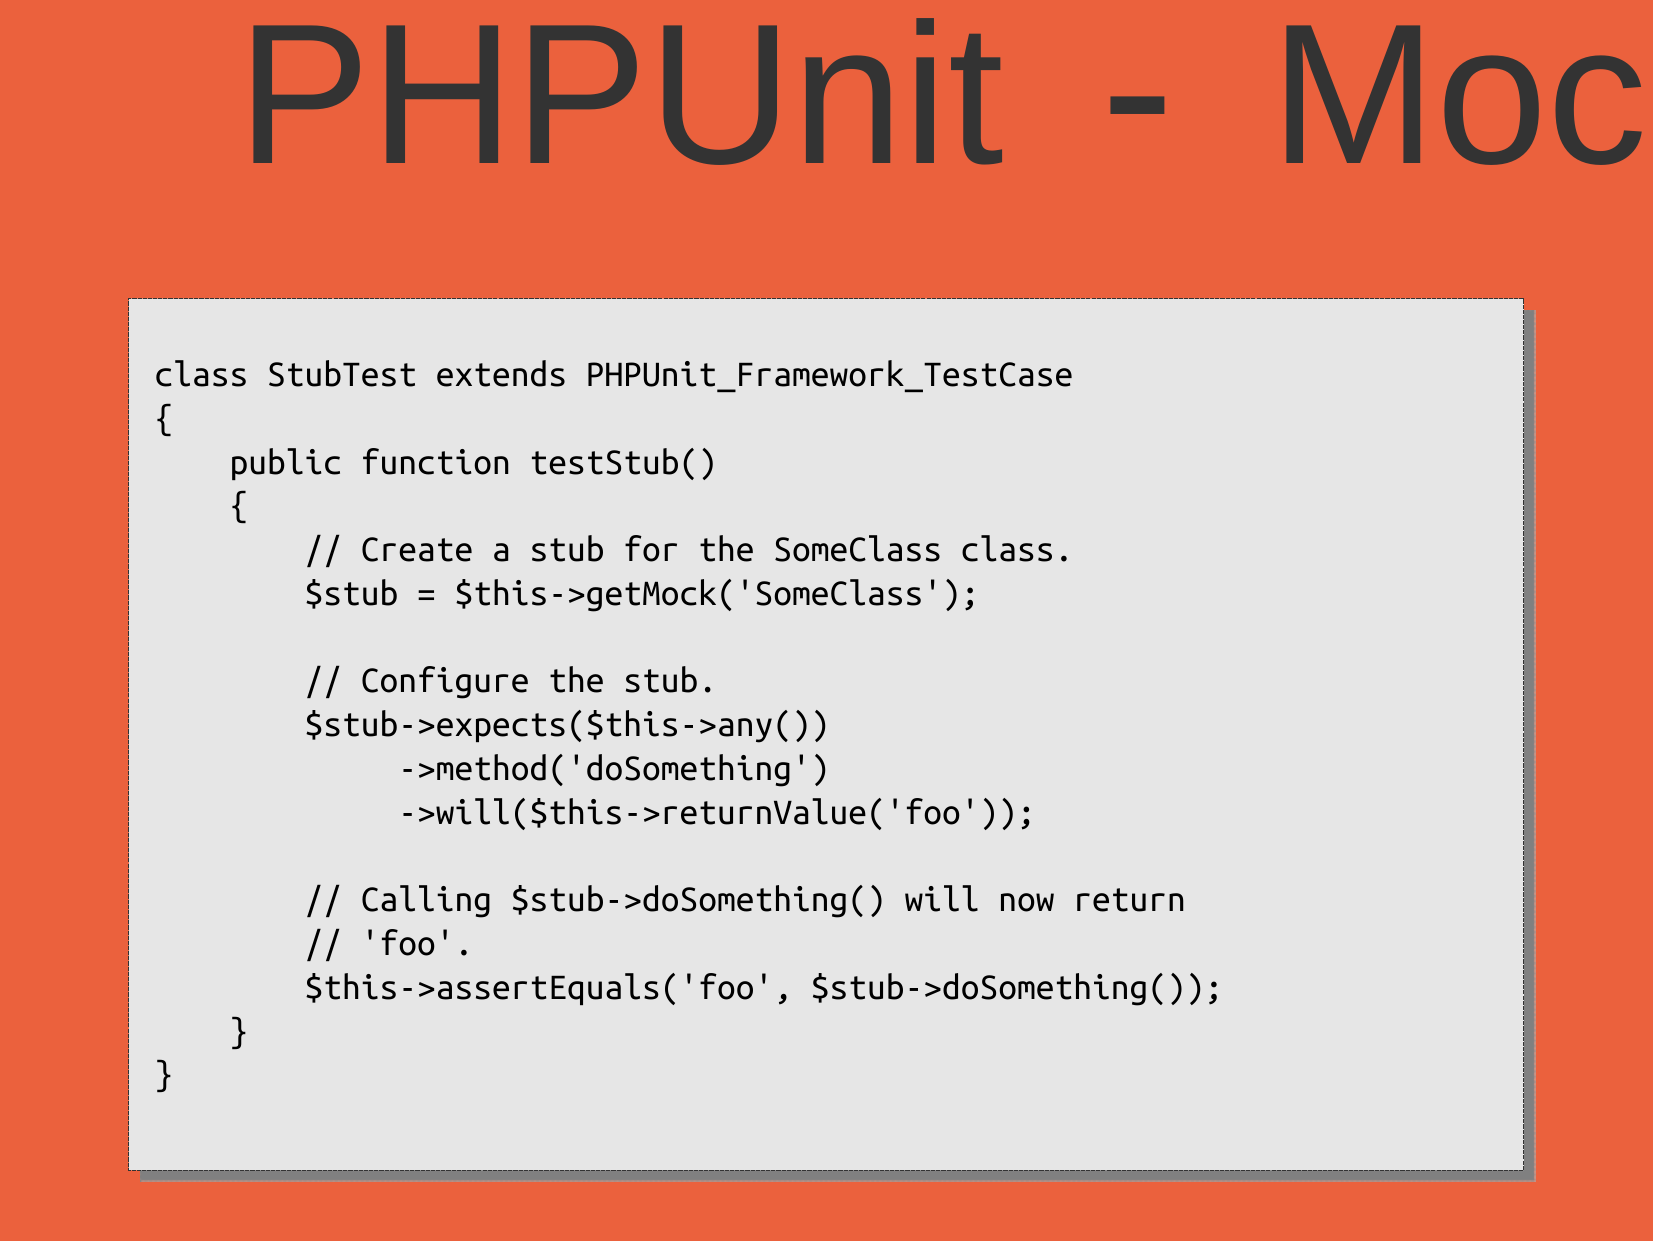

PHPUnit - Mock'lama
class StubTest extends PHPUnit_Framework_TestCase
{
 public function testStub()
 {
 // Create a stub for the SomeClass class.
 $stub = $this->getMock('SomeClass');
 // Configure the stub.
 $stub->expects($this->any())
 ->method('doSomething')
 ->will($this->returnValue('foo'));
 // Calling $stub->doSomething() will now return
 // 'foo'.
 $this->assertEquals('foo', $stub->doSomething());
 }
}